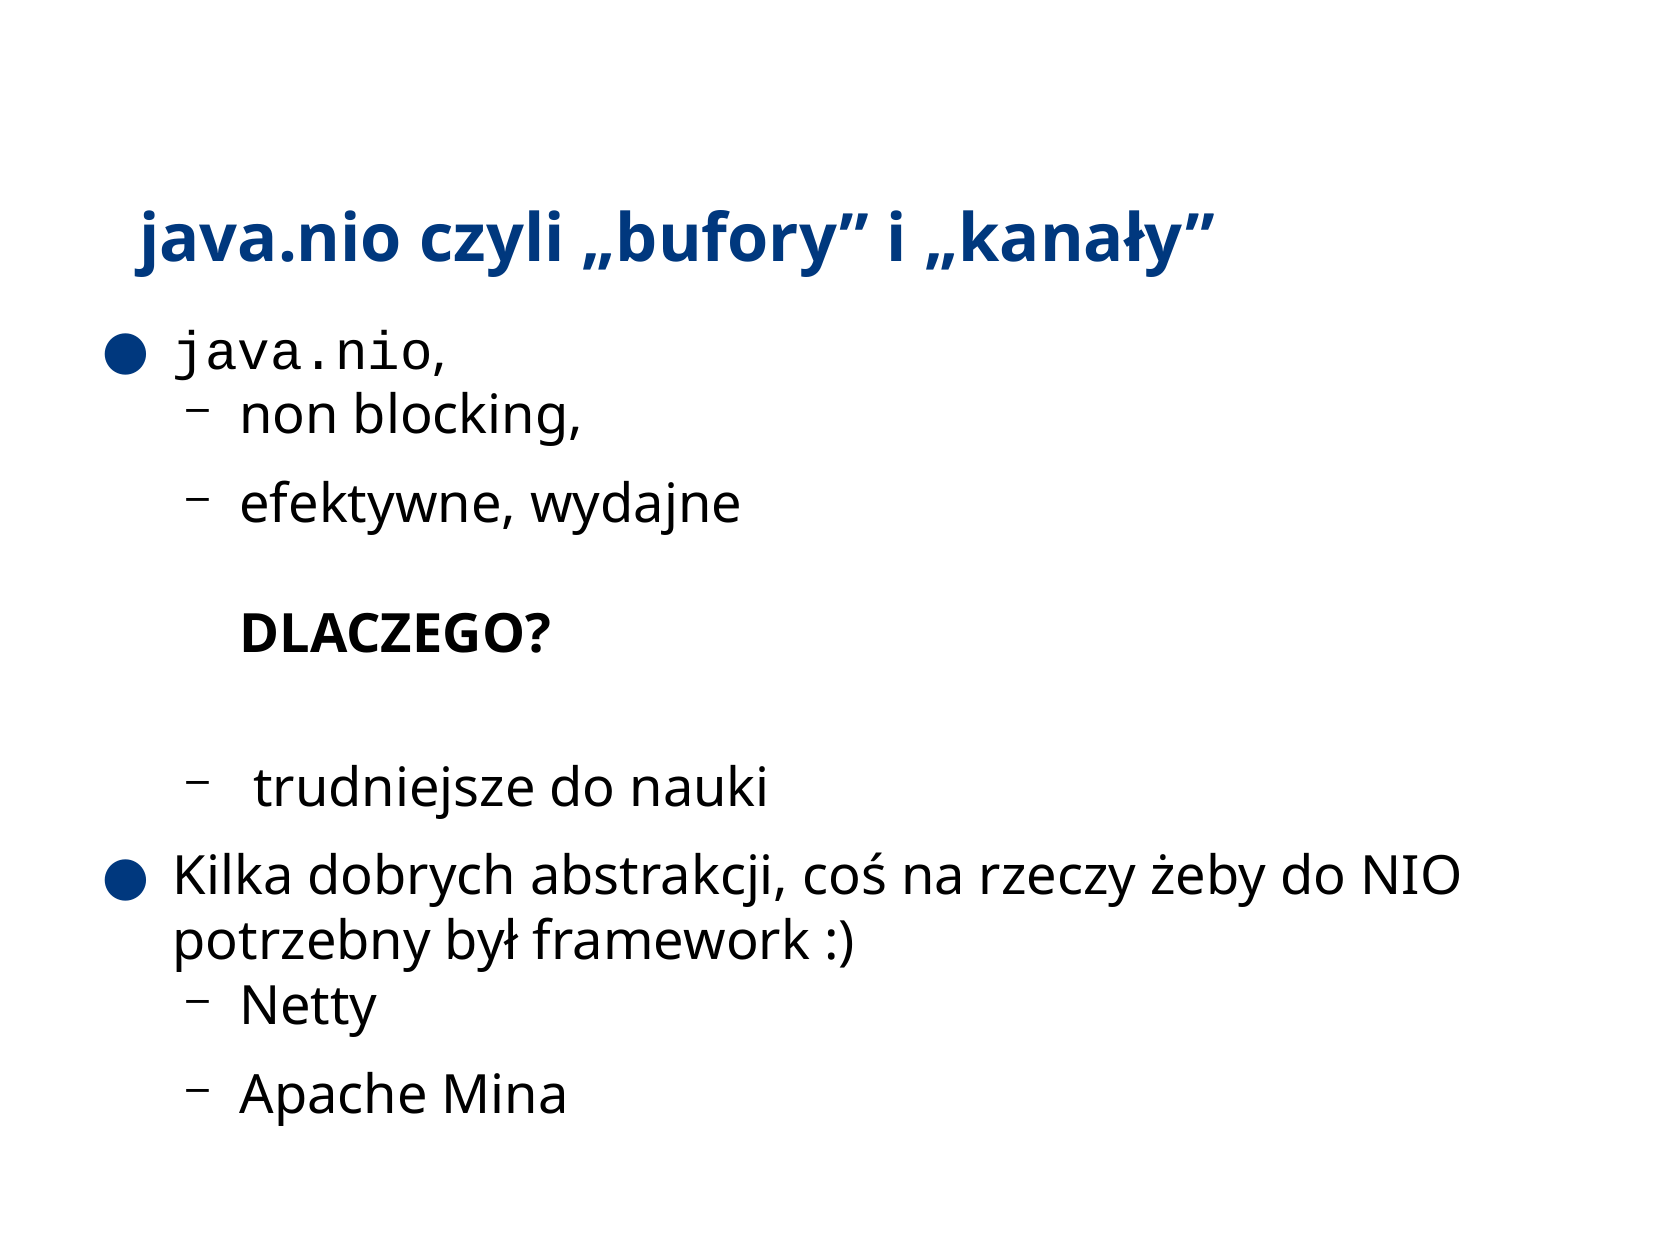

java.nio czyli „bufory” i „kanały”
# java.nio,
non blocking,
efektywne, wydajne
DLACZEGO?
 trudniejsze do nauki
Kilka dobrych abstrakcji, coś na rzeczy żeby do NIO potrzebny był framework :)
Netty
Apache Mina